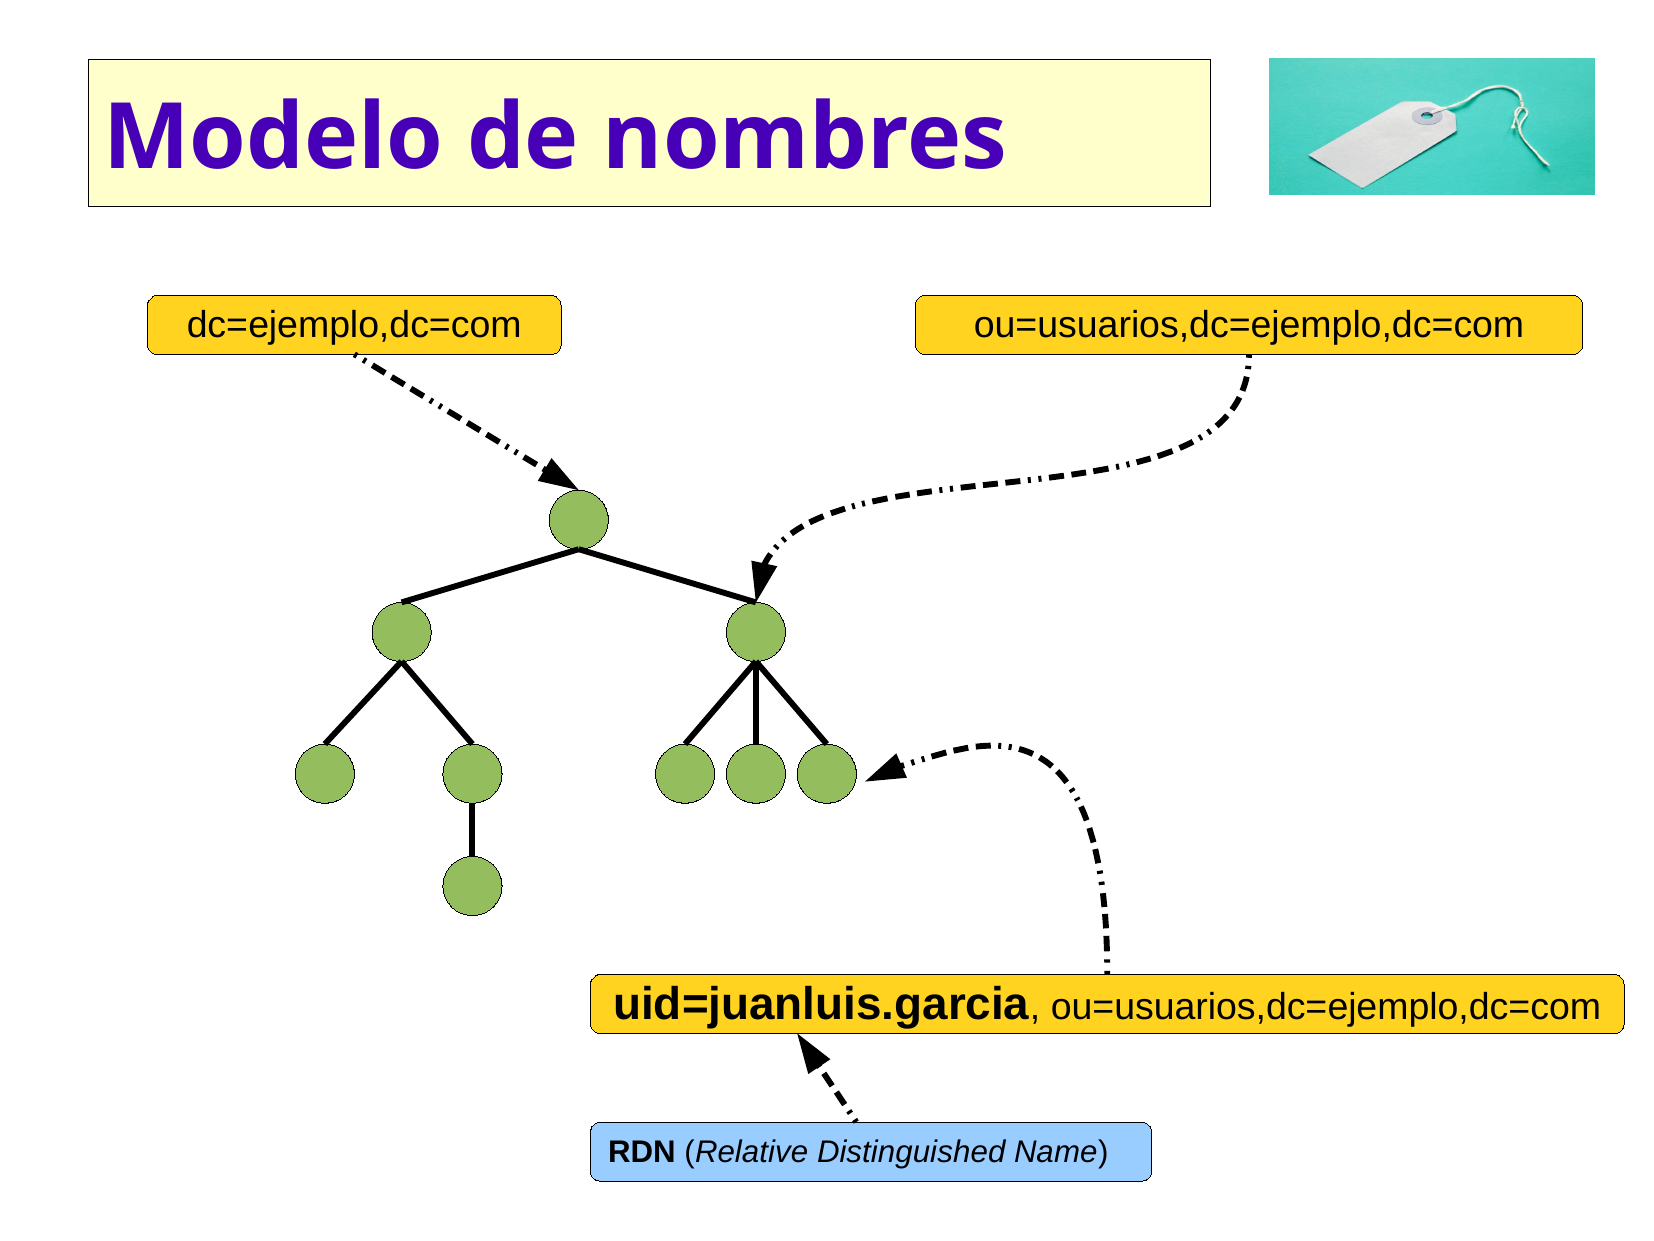

Modelo de nombres
dc=ejemplo,dc=com
ou=usuarios,dc=ejemplo,dc=com
uid=juanluis.garcia, ou=usuarios,dc=ejemplo,dc=com
RDN (Relative Distinguished Name)